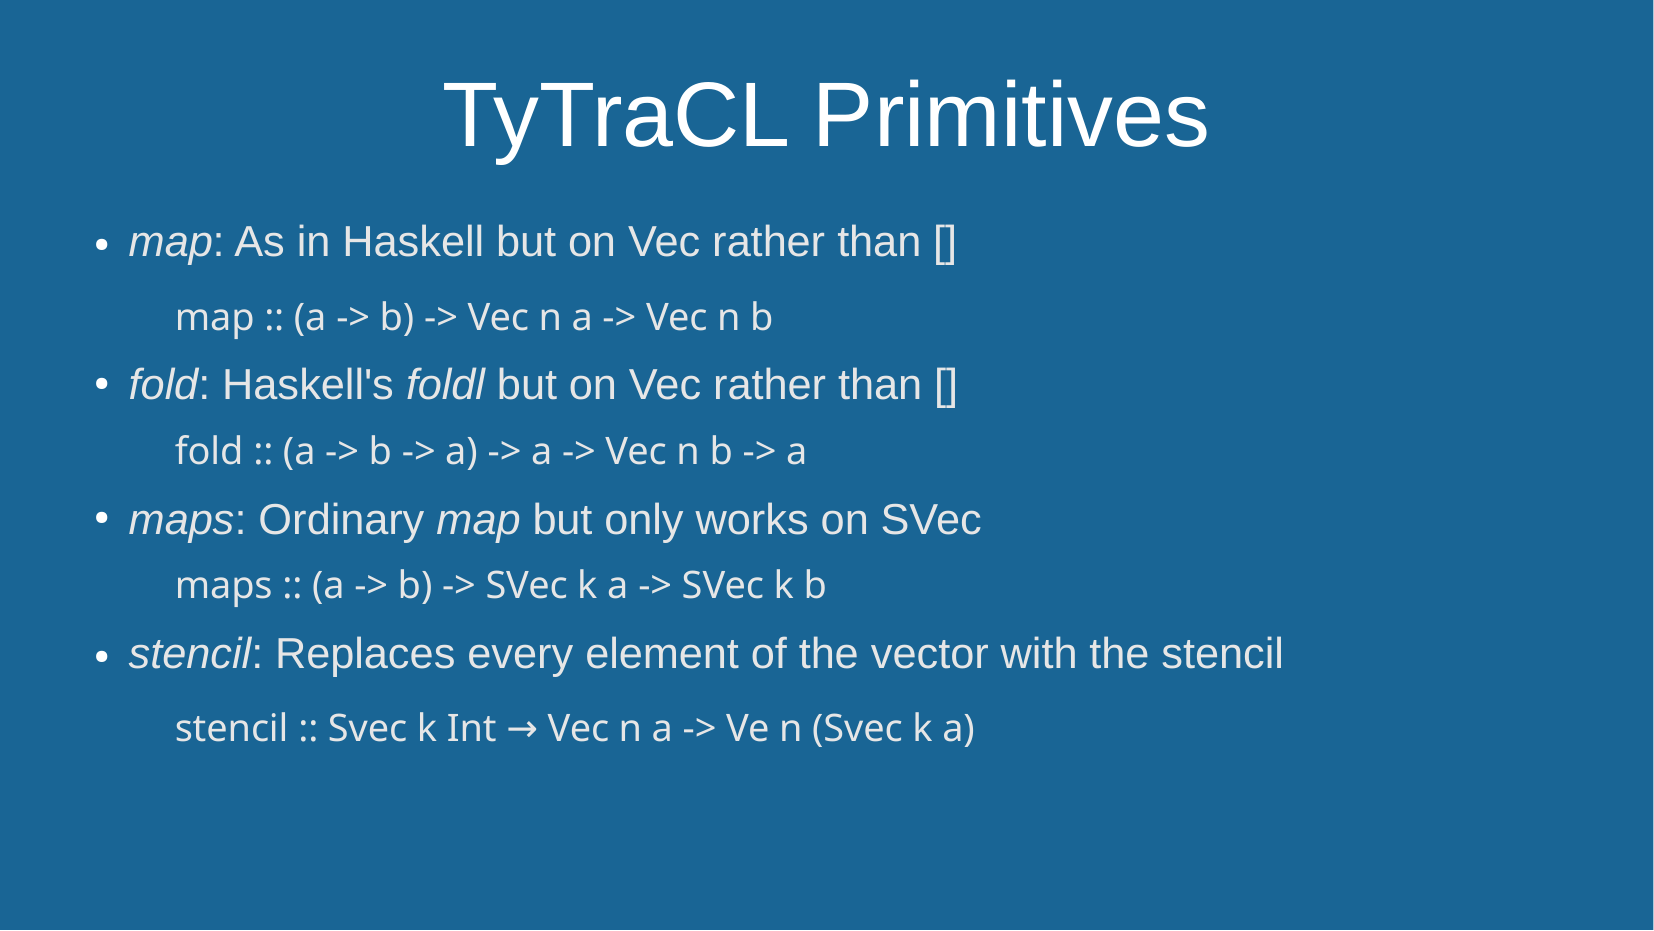

# TyTraCL Primitives
﻿map: As in Haskell but on Vec rather than []
map :: (a -> b) -> Vec n a -> Vec n b
fold: Haskell's foldl but on Vec rather than []
fold :: (a -> b -> a) -> a -> Vec n b -> a
maps: Ordinary map but only works on SVec
maps :: (a -> b) -> SVec k a -> SVec k b
stencil: ﻿Replaces every element of the vector with the stencil
stencil :: Svec k Int → Vec n a -> Ve n (Svec k a)